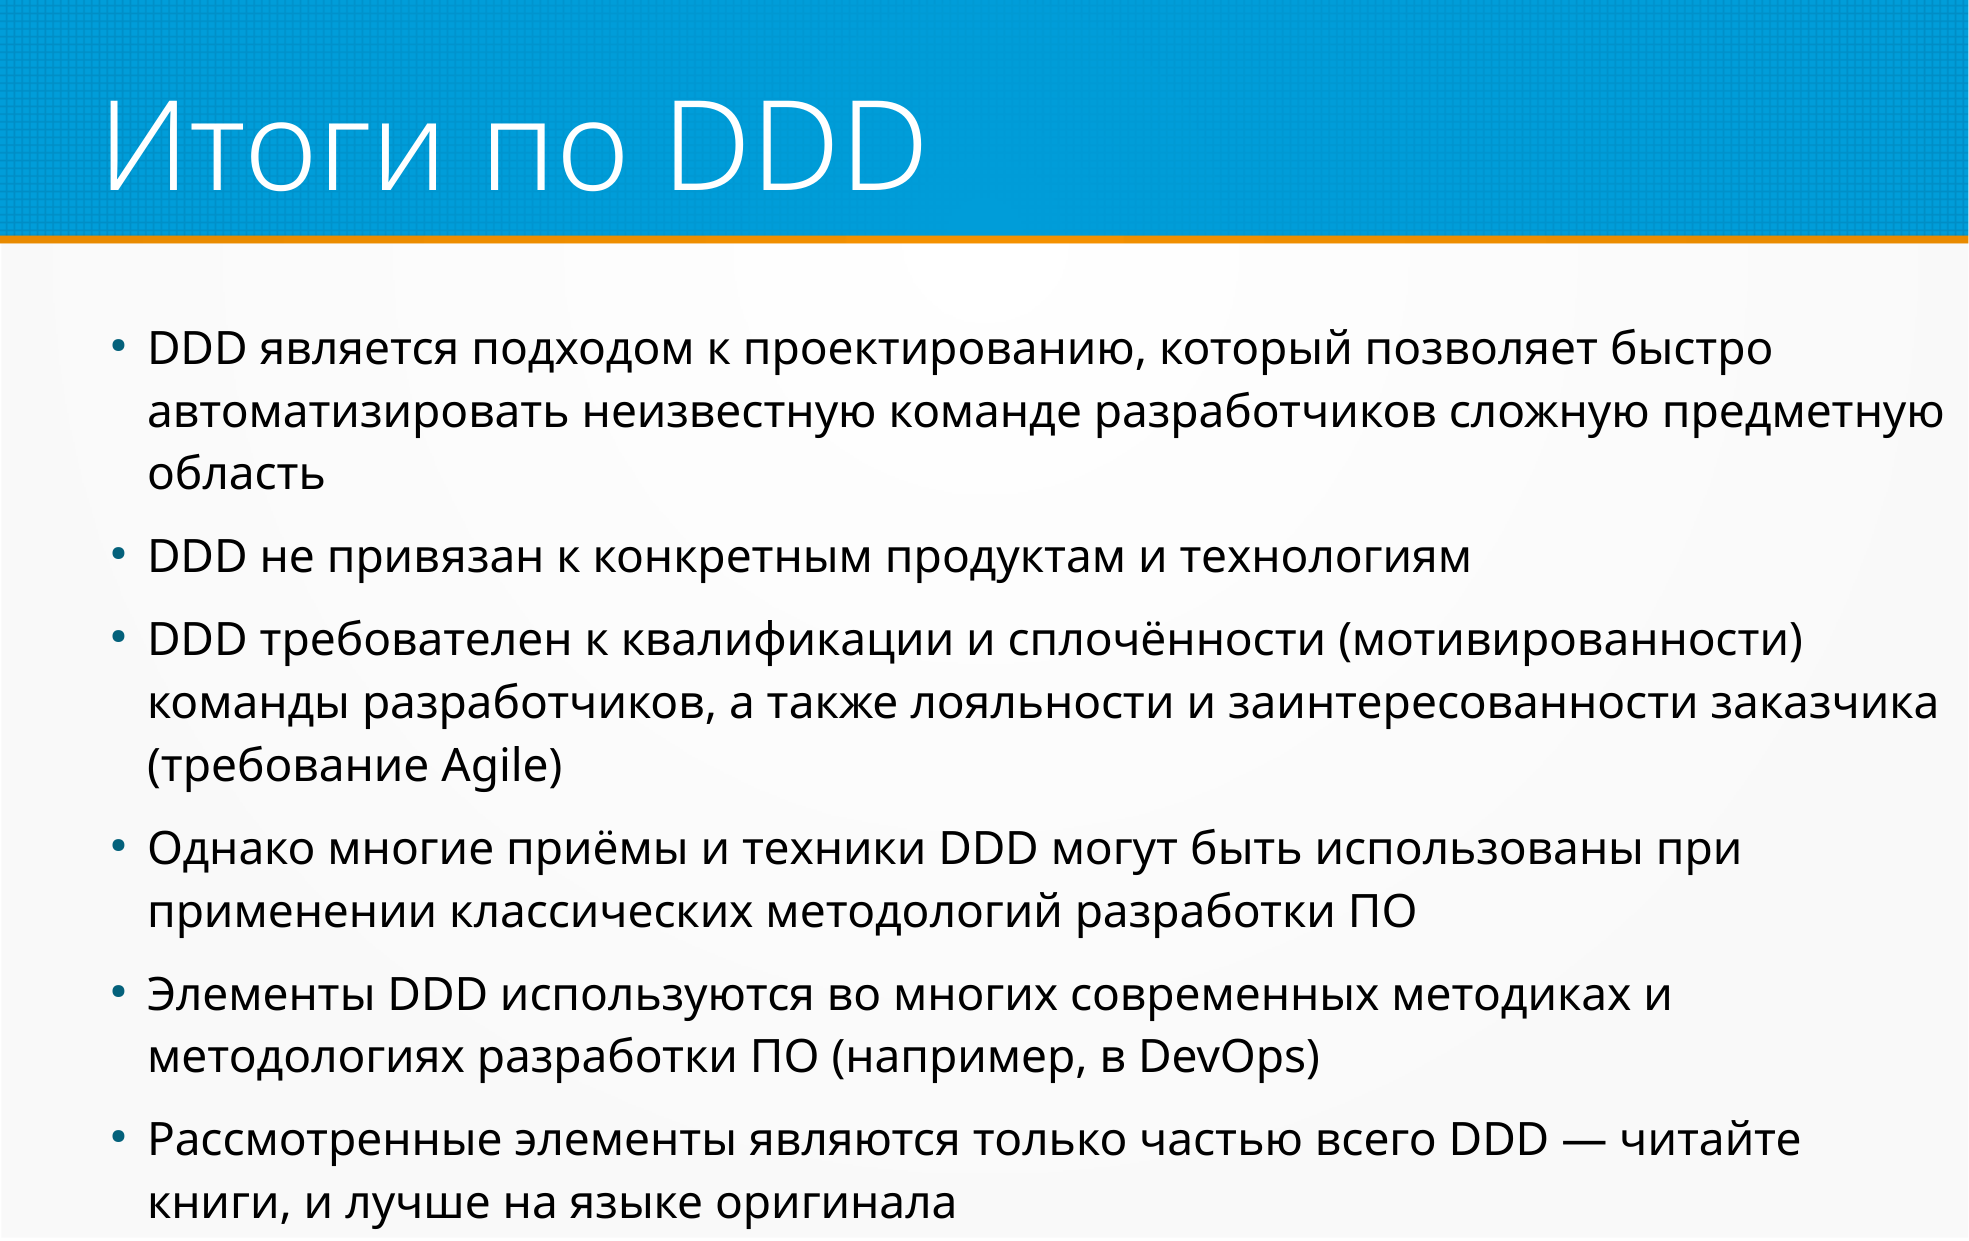

# Итоги по DDD
DDD является подходом к проектированию, который позволяет быстро автоматизировать неизвестную команде разработчиков сложную предметную область
DDD не привязан к конкретным продуктам и технологиям
DDD требователен к квалификации и сплочённости (мотивированности) команды разработчиков, а также лояльности и заинтересованности заказчика (требование Agile)
Однако многие приёмы и техники DDD могут быть использованы при применении классических методологий разработки ПО
Элементы DDD используются во многих современных методиках и методологиях разработки ПО (например, в DevOps)
Рассмотренные элементы являются только частью всего DDD — читайте книги, и лучше на языке оригинала